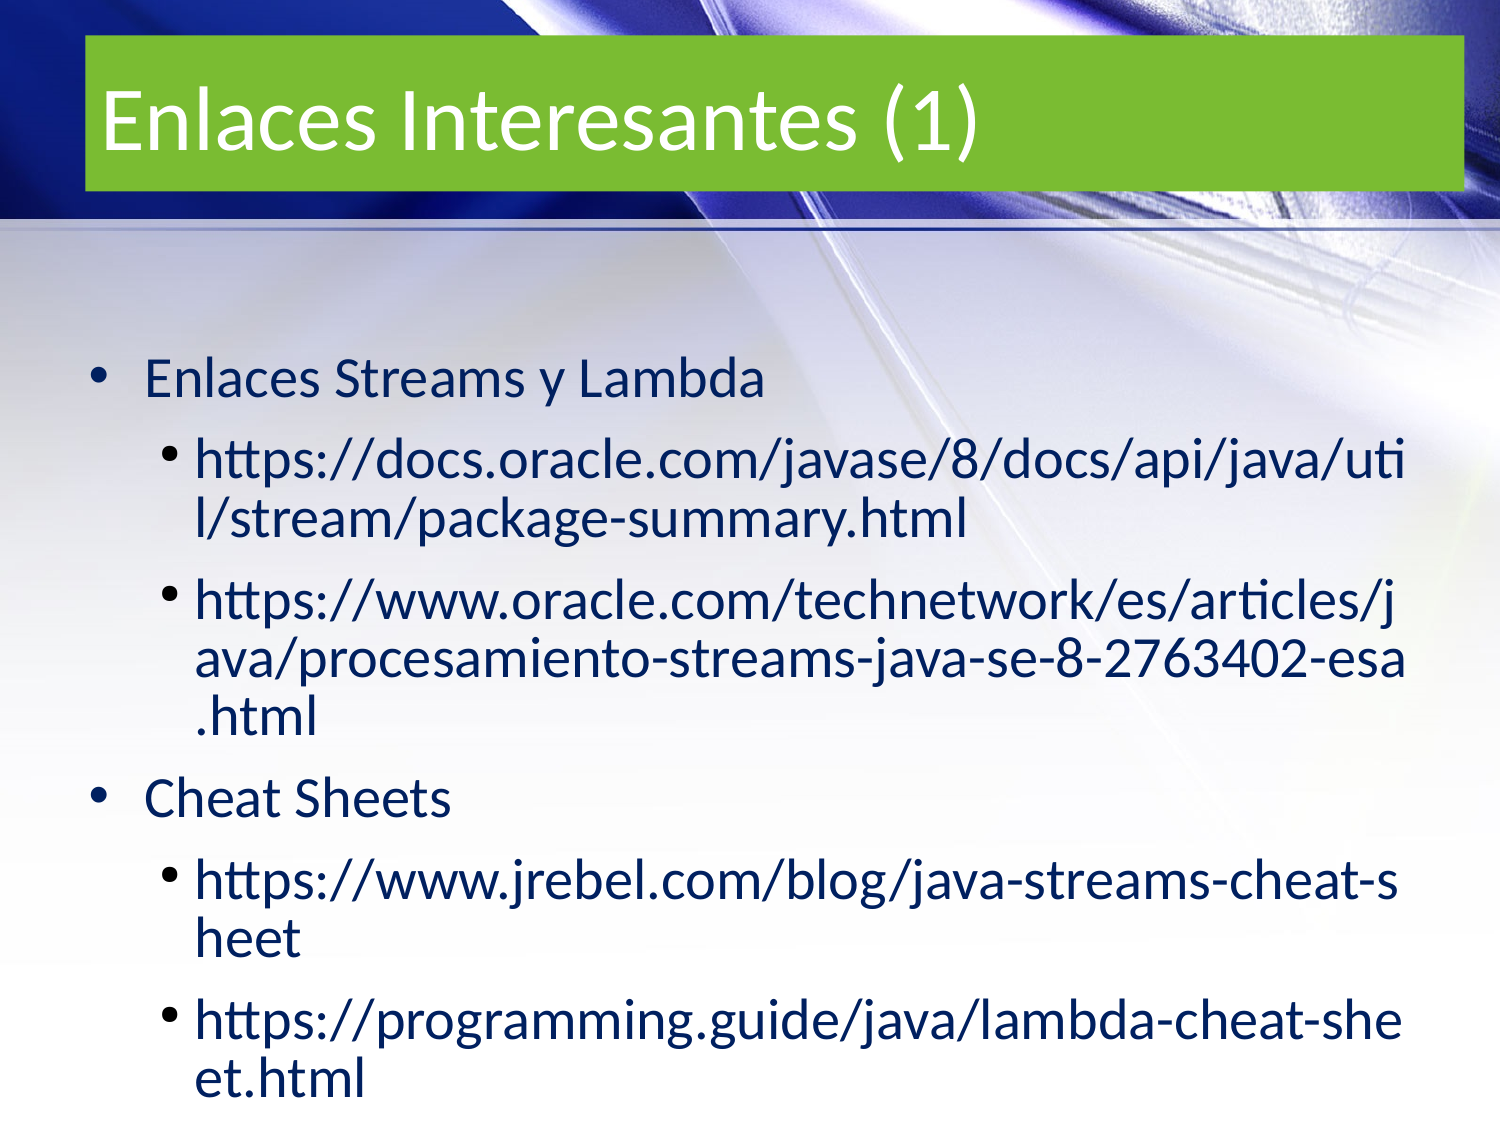

Enlaces Interesantes (1)
Enlaces Streams y Lambda
https://docs.oracle.com/javase/8/docs/api/java/util/stream/package-summary.html
https://www.oracle.com/technetwork/es/articles/java/procesamiento-streams-java-se-8-2763402-esa.html
Cheat Sheets
https://www.jrebel.com/blog/java-streams-cheat-sheet
https://programming.guide/java/lambda-cheat-sheet.html